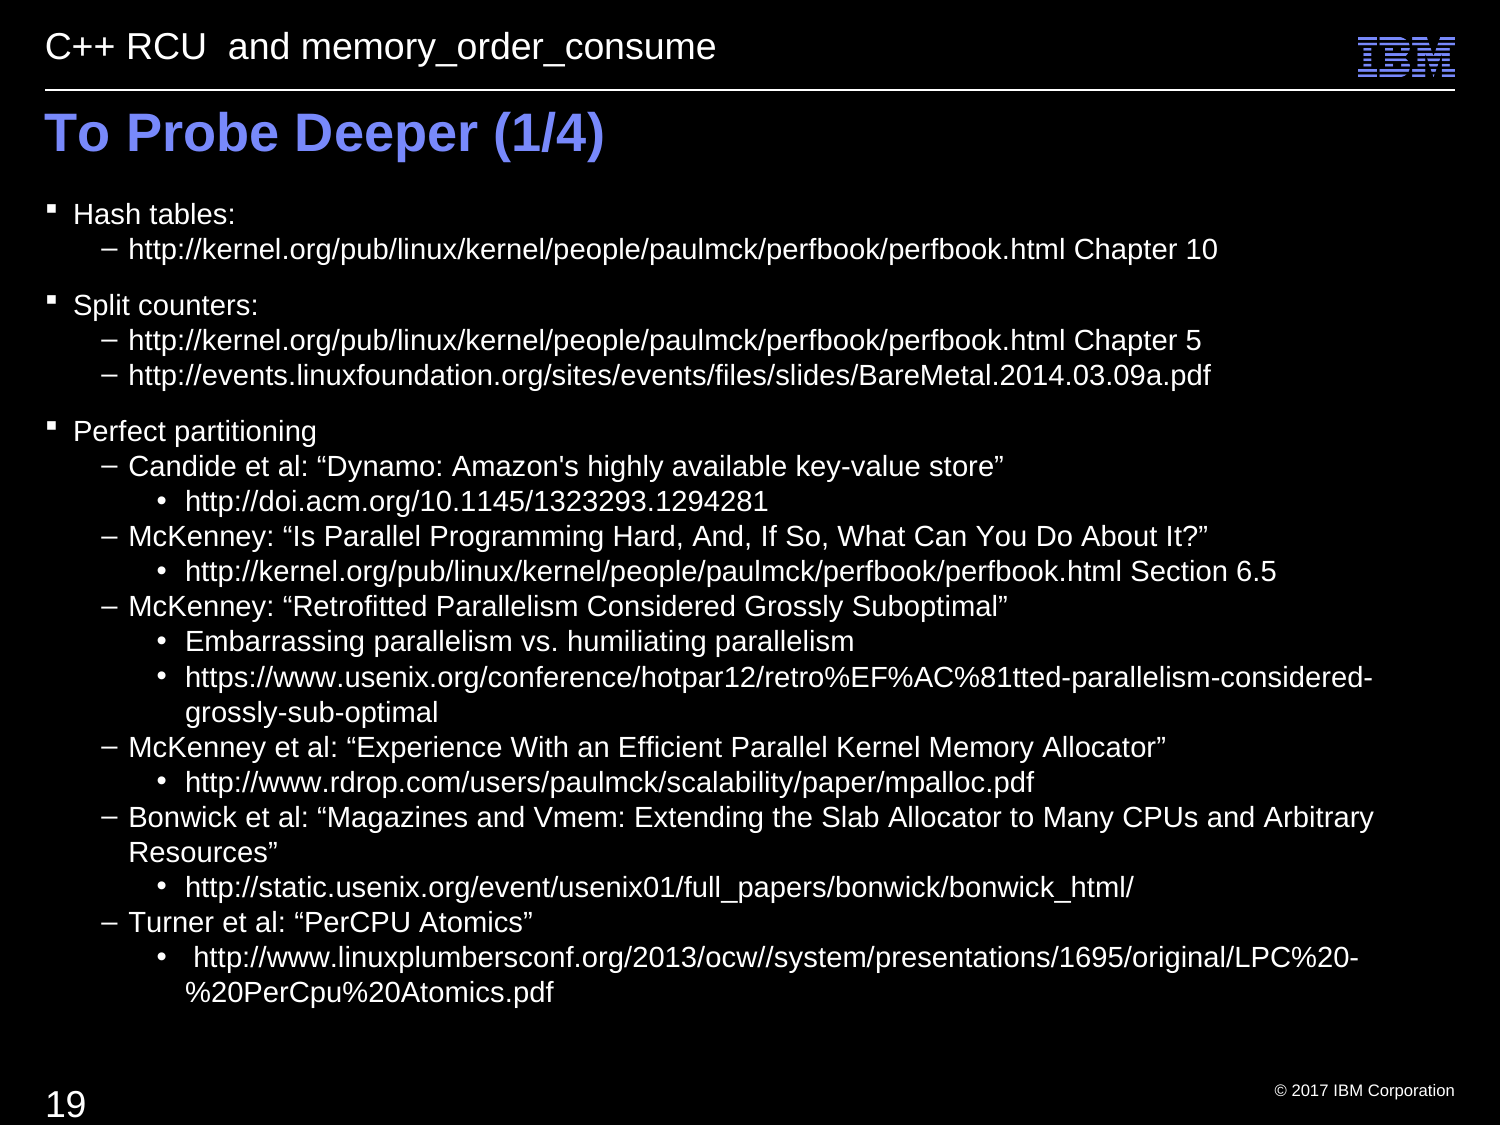

# To Probe Deeper (1/4)
Hash tables:
http://kernel.org/pub/linux/kernel/people/paulmck/perfbook/perfbook.html Chapter 10
Split counters:
http://kernel.org/pub/linux/kernel/people/paulmck/perfbook/perfbook.html Chapter 5
http://events.linuxfoundation.org/sites/events/files/slides/BareMetal.2014.03.09a.pdf
Perfect partitioning
Candide et al: “Dynamo: Amazon's highly available key-value store”
http://doi.acm.org/10.1145/1323293.1294281
McKenney: “Is Parallel Programming Hard, And, If So, What Can You Do About It?”
http://kernel.org/pub/linux/kernel/people/paulmck/perfbook/perfbook.html Section 6.5
McKenney: “Retrofitted Parallelism Considered Grossly Suboptimal”
Embarrassing parallelism vs. humiliating parallelism
https://www.usenix.org/conference/hotpar12/retro%EF%AC%81tted-parallelism-considered-grossly-sub-optimal
McKenney et al: “Experience With an Efficient Parallel Kernel Memory Allocator”
http://www.rdrop.com/users/paulmck/scalability/paper/mpalloc.pdf
Bonwick et al: “Magazines and Vmem: Extending the Slab Allocator to Many CPUs and Arbitrary Resources”
http://static.usenix.org/event/usenix01/full_papers/bonwick/bonwick_html/
Turner et al: “PerCPU Atomics”
 http://www.linuxplumbersconf.org/2013/ocw//system/presentations/1695/original/LPC%20-%20PerCpu%20Atomics.pdf
19